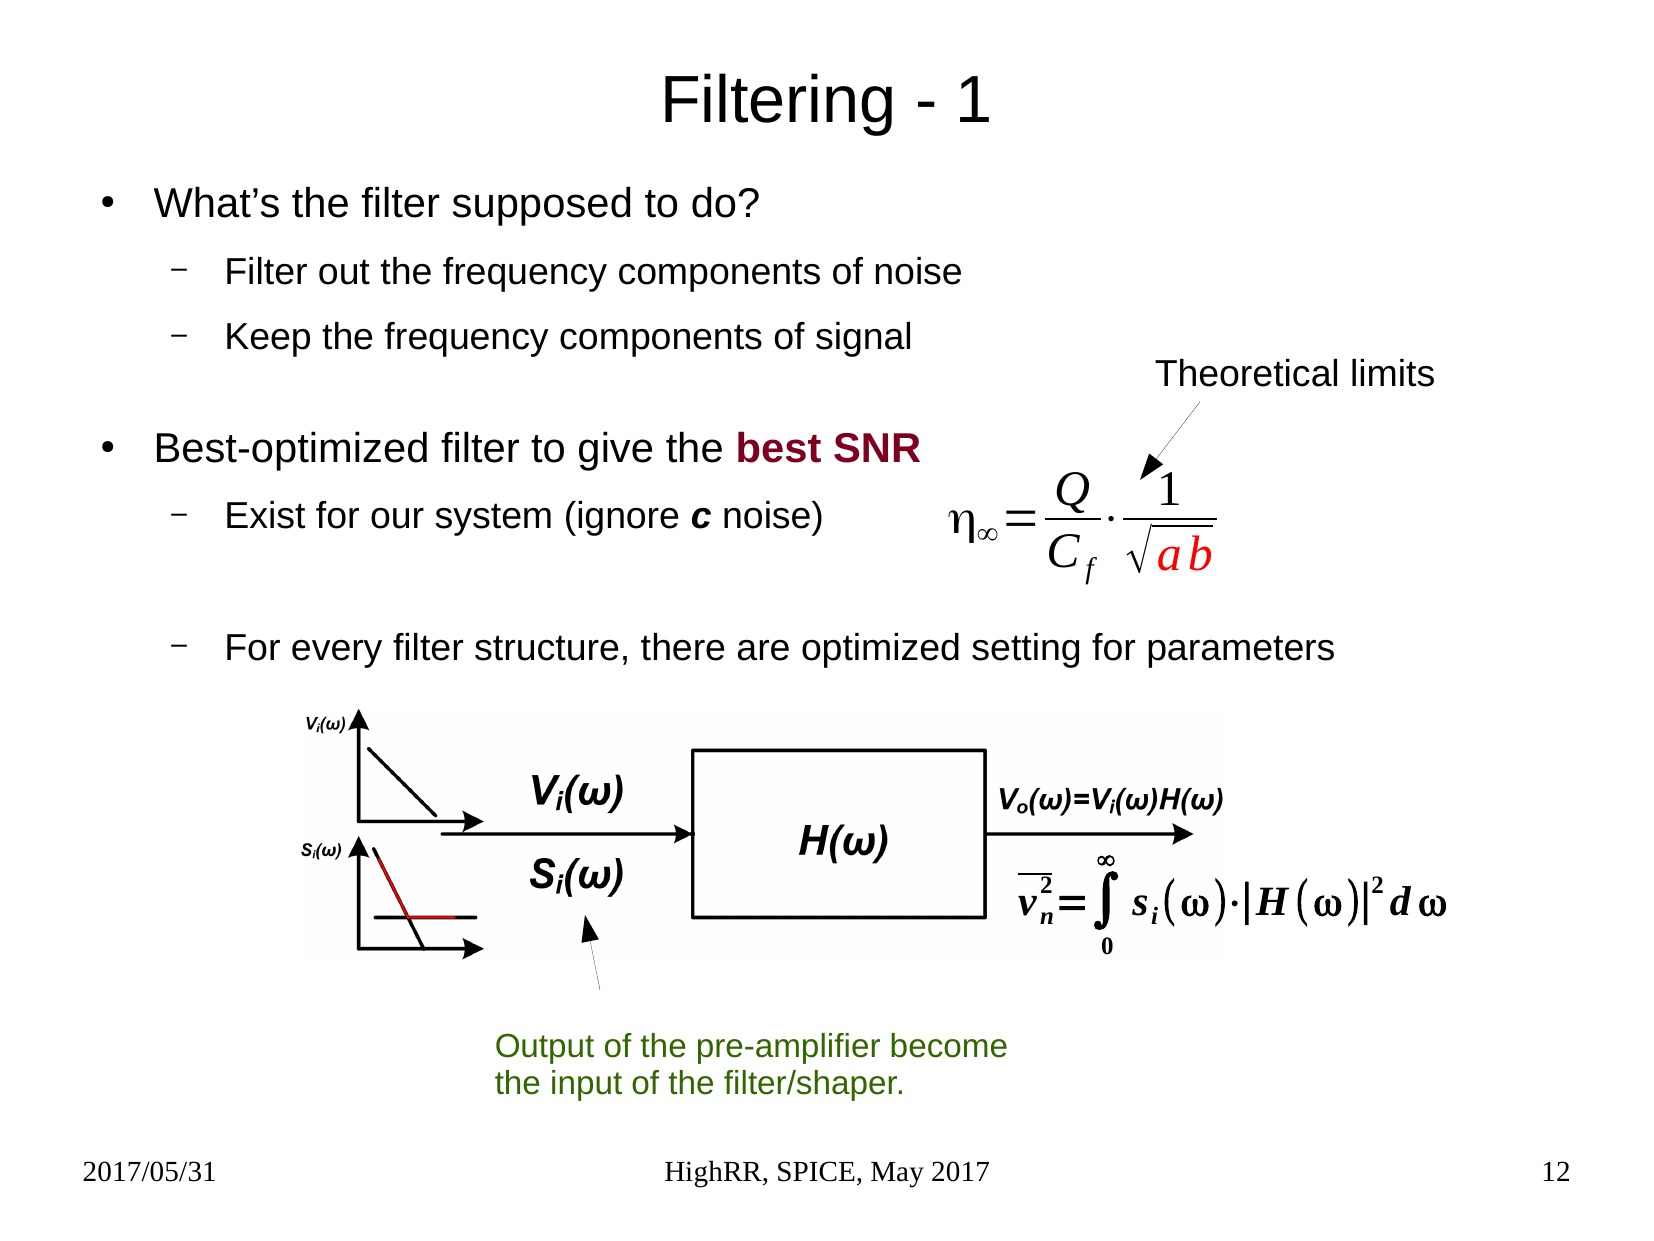

# Filtering - 1
What’s the filter supposed to do?
Filter out the frequency components of noise
Keep the frequency components of signal
Best-optimized filter to give the best SNR
Exist for our system (ignore c noise)
For every filter structure, there are optimized setting for parameters
Theoretical limits
Output of the pre-amplifier become the input of the filter/shaper.
2017/05/31
HighRR, SPICE, May 2017
12